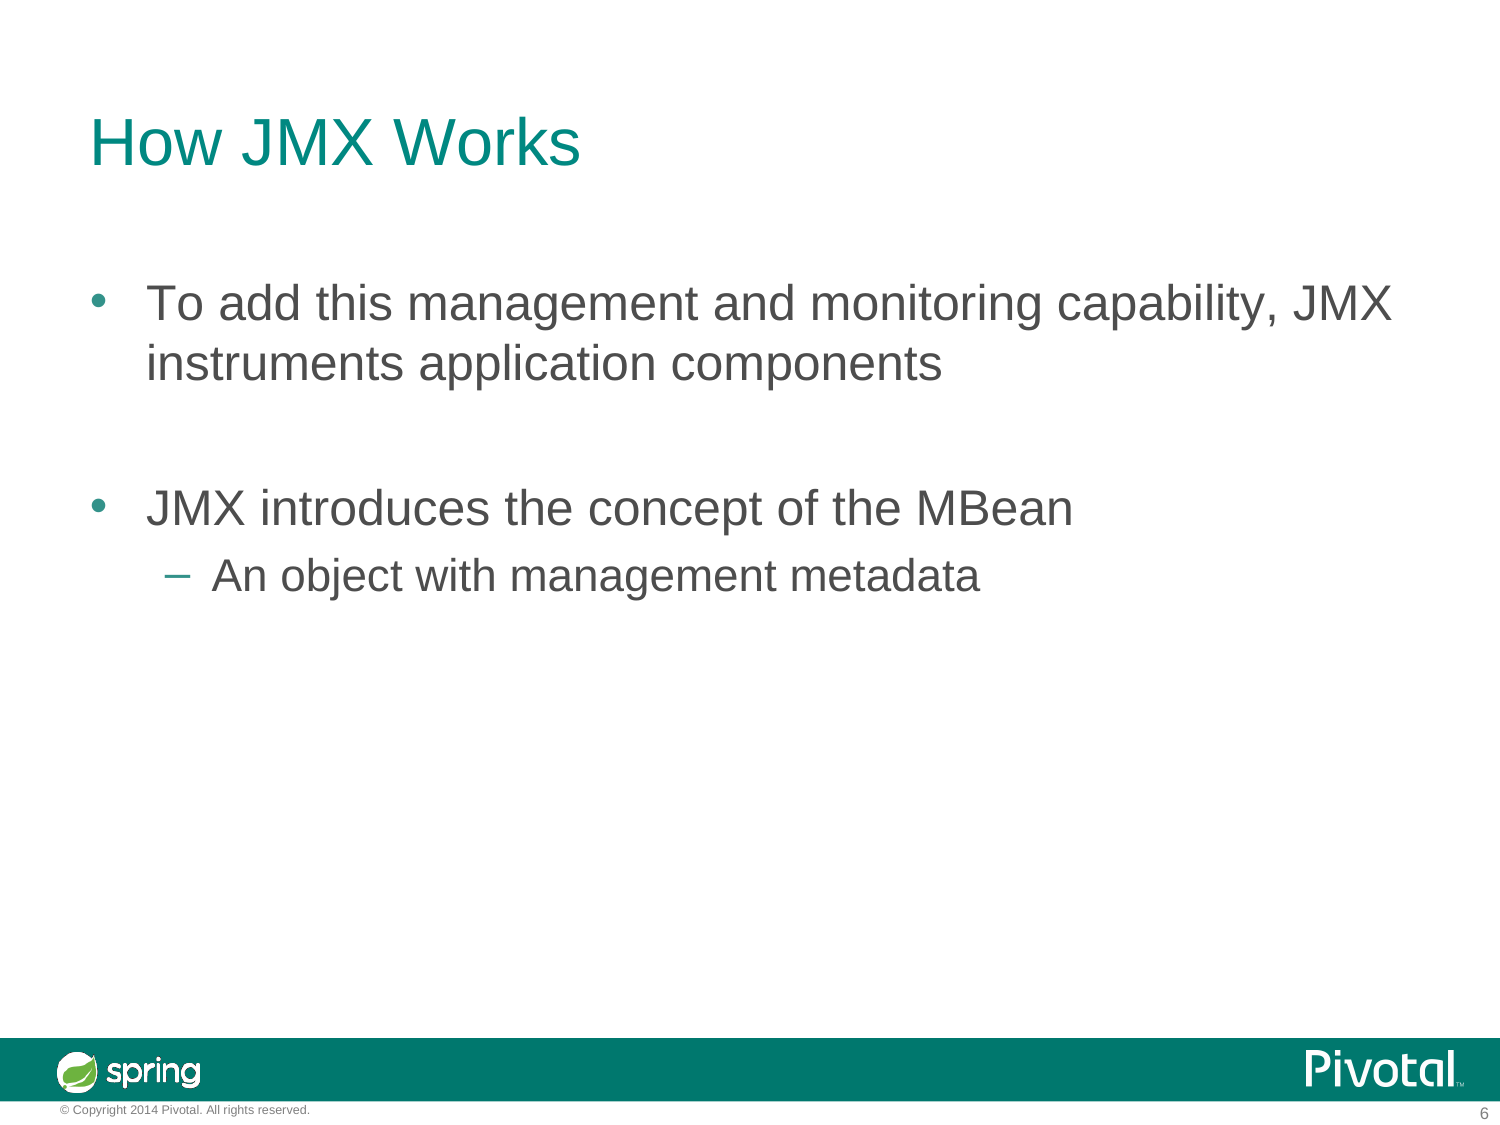

# How JMX Works
To add this management and monitoring capability, JMX instruments application components
JMX introduces the concept of the MBean
An object with management metadata